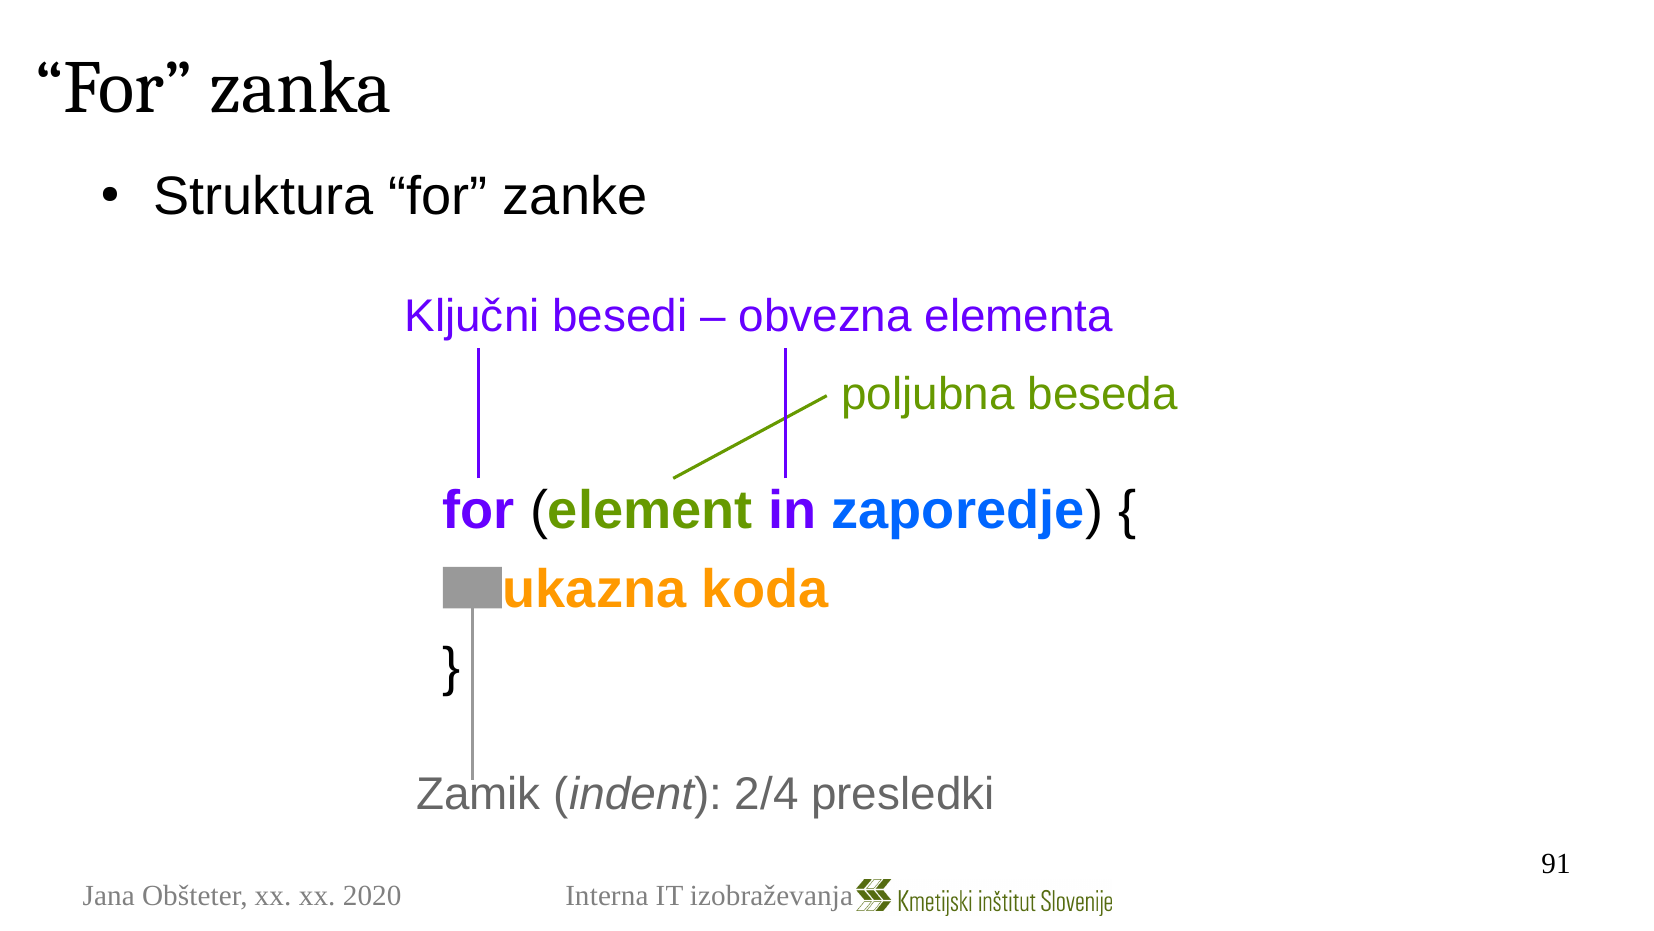

# “For” zanka
Struktura “for” zanke
 for (element in zaporedje) {
 ukazna koda
 }
Ključni besedi – obvezna elementa
poljubna beseda
Zamik (indent): 2/4 presledki
91